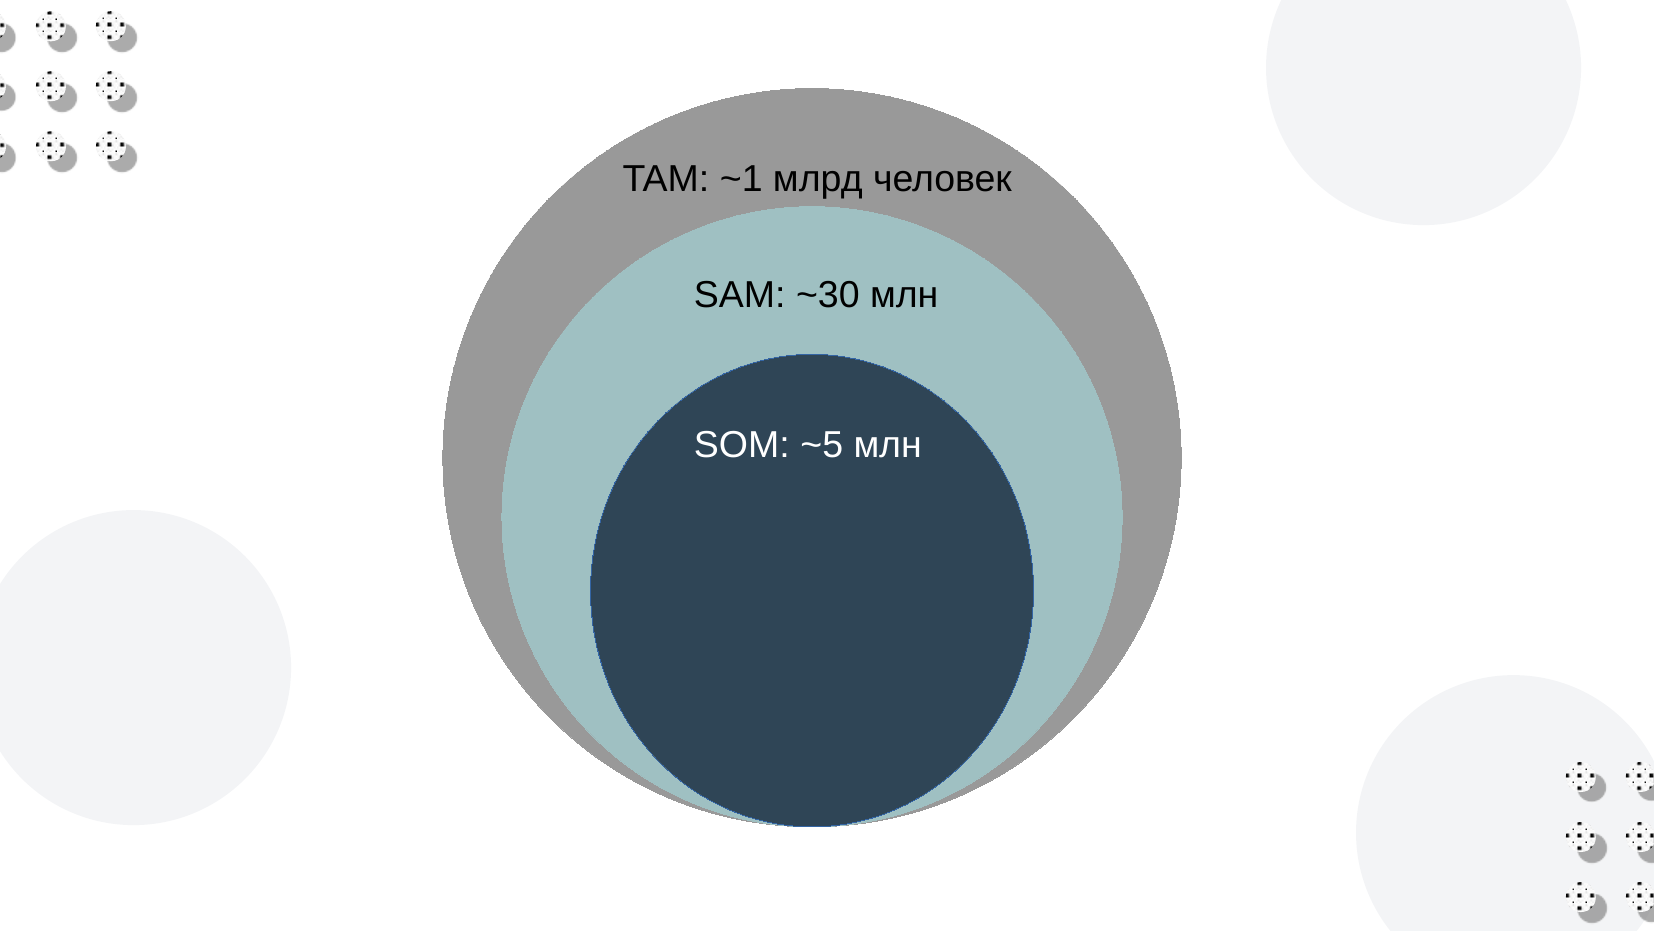

TAM: ~1 млрд человек
SAM: ~30 млн
SOM: ~5 млн